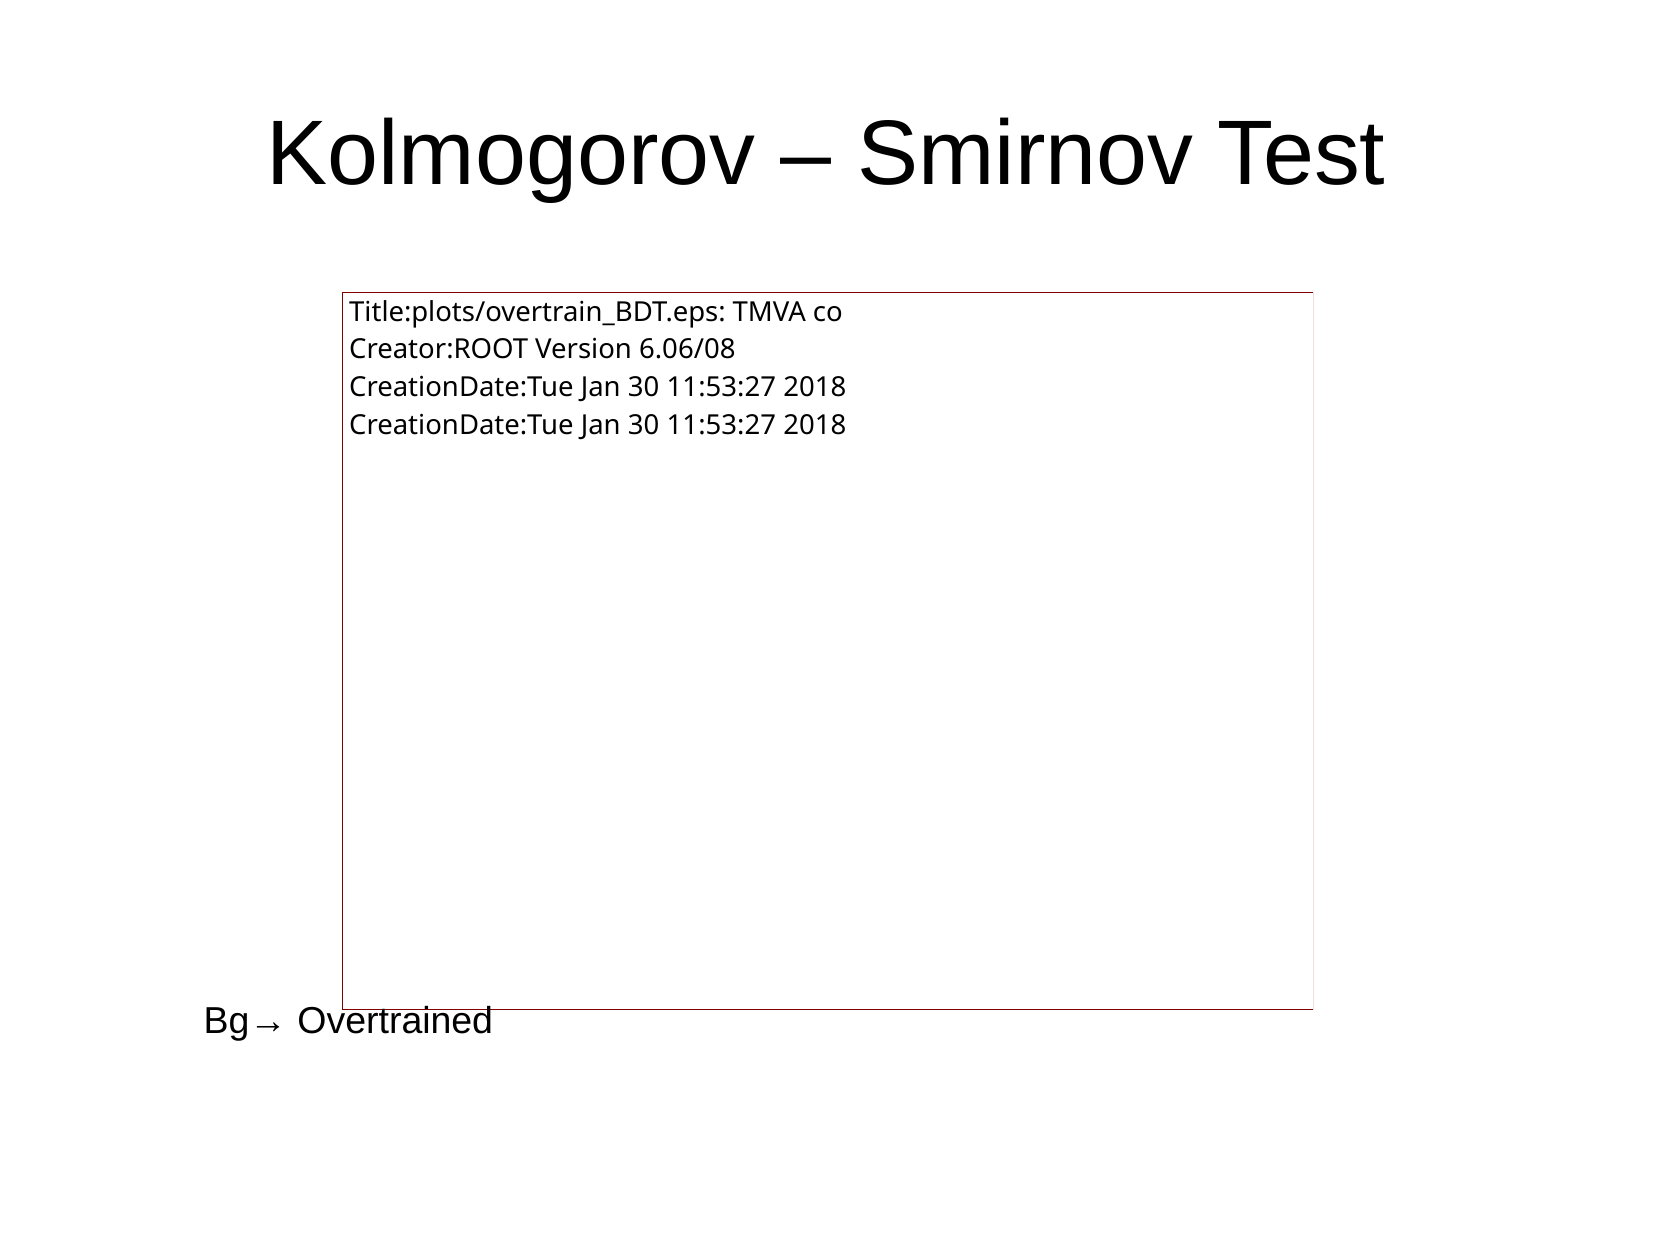

# Kolmogorov – Smirnov Test
Bg→ Overtrained